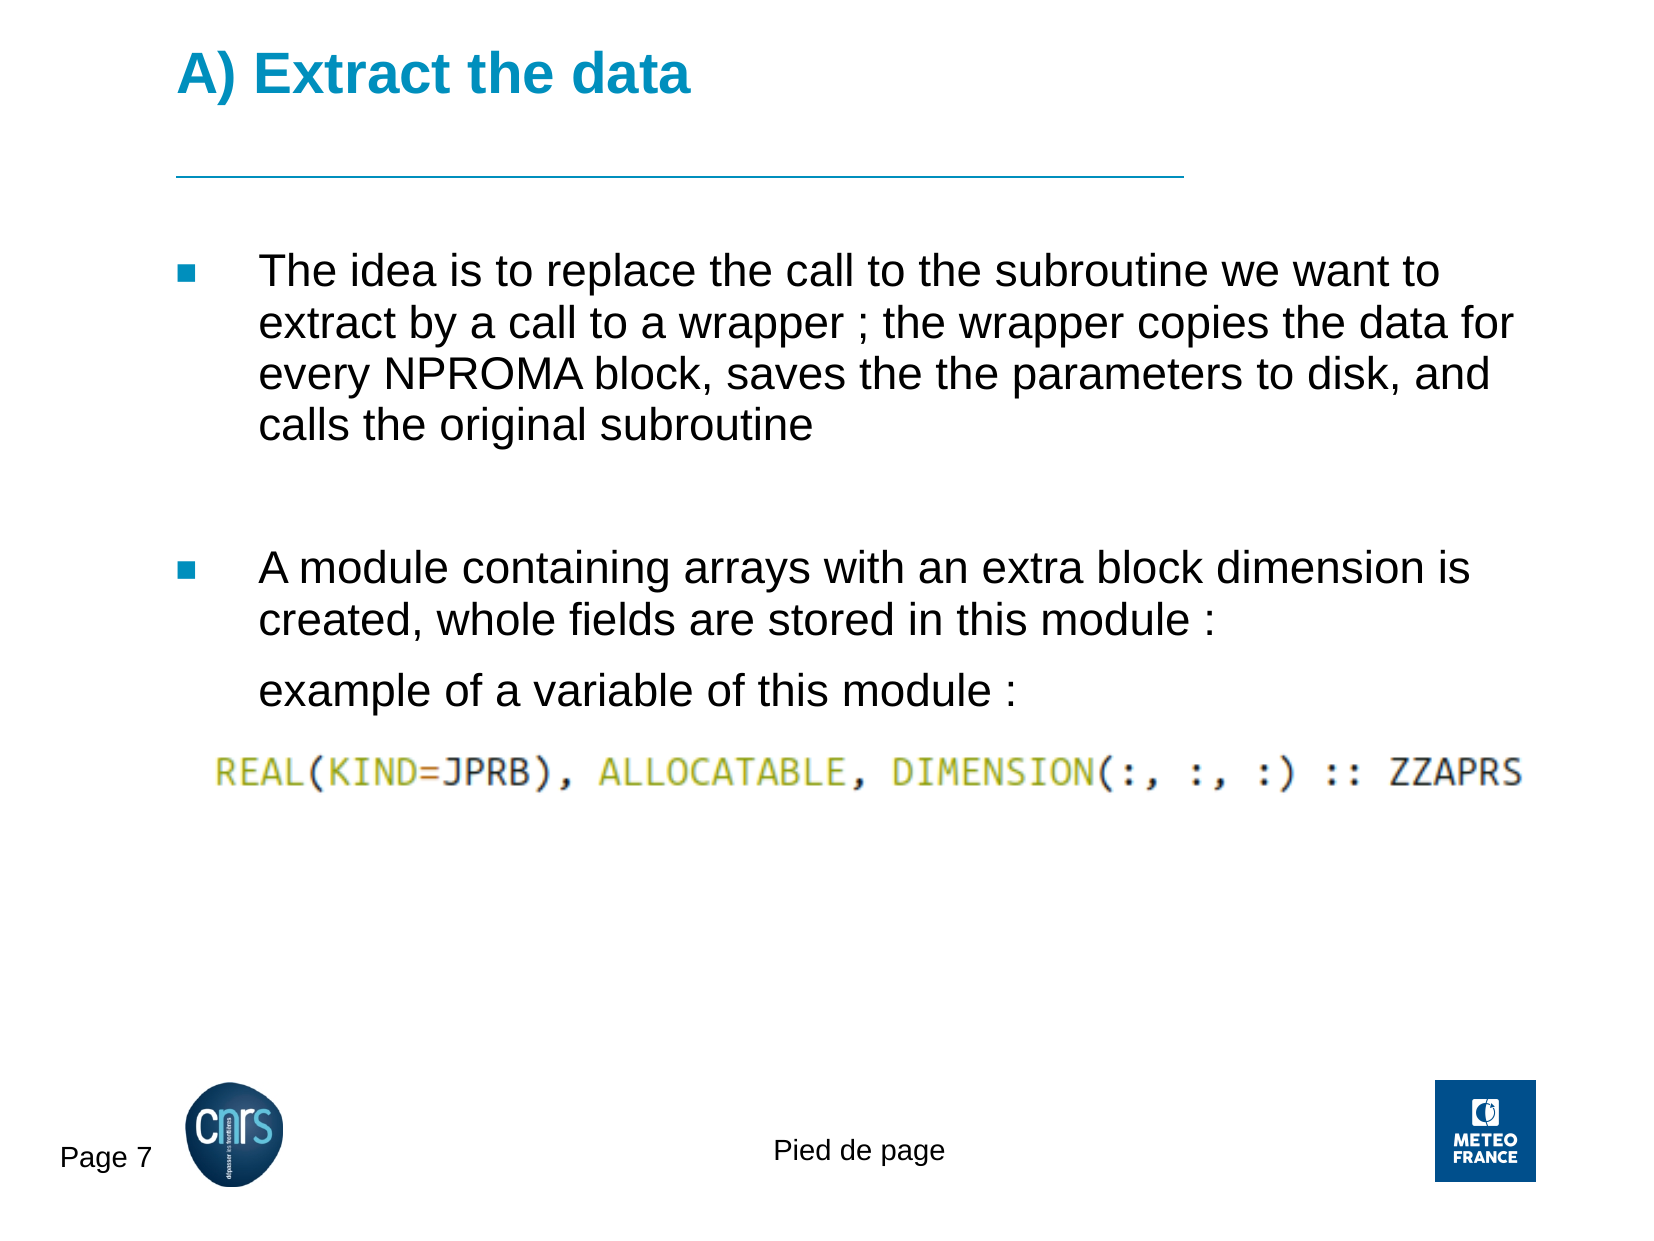

# A) Extract the data
The idea is to replace the call to the subroutine we want to extract by a call to a wrapper ; the wrapper copies the data for every NPROMA block, saves the the parameters to disk, and calls the original subroutine
A module containing arrays with an extra block dimension is created, whole fields are stored in this module :
example of a variable of this module :
Pied de page
7